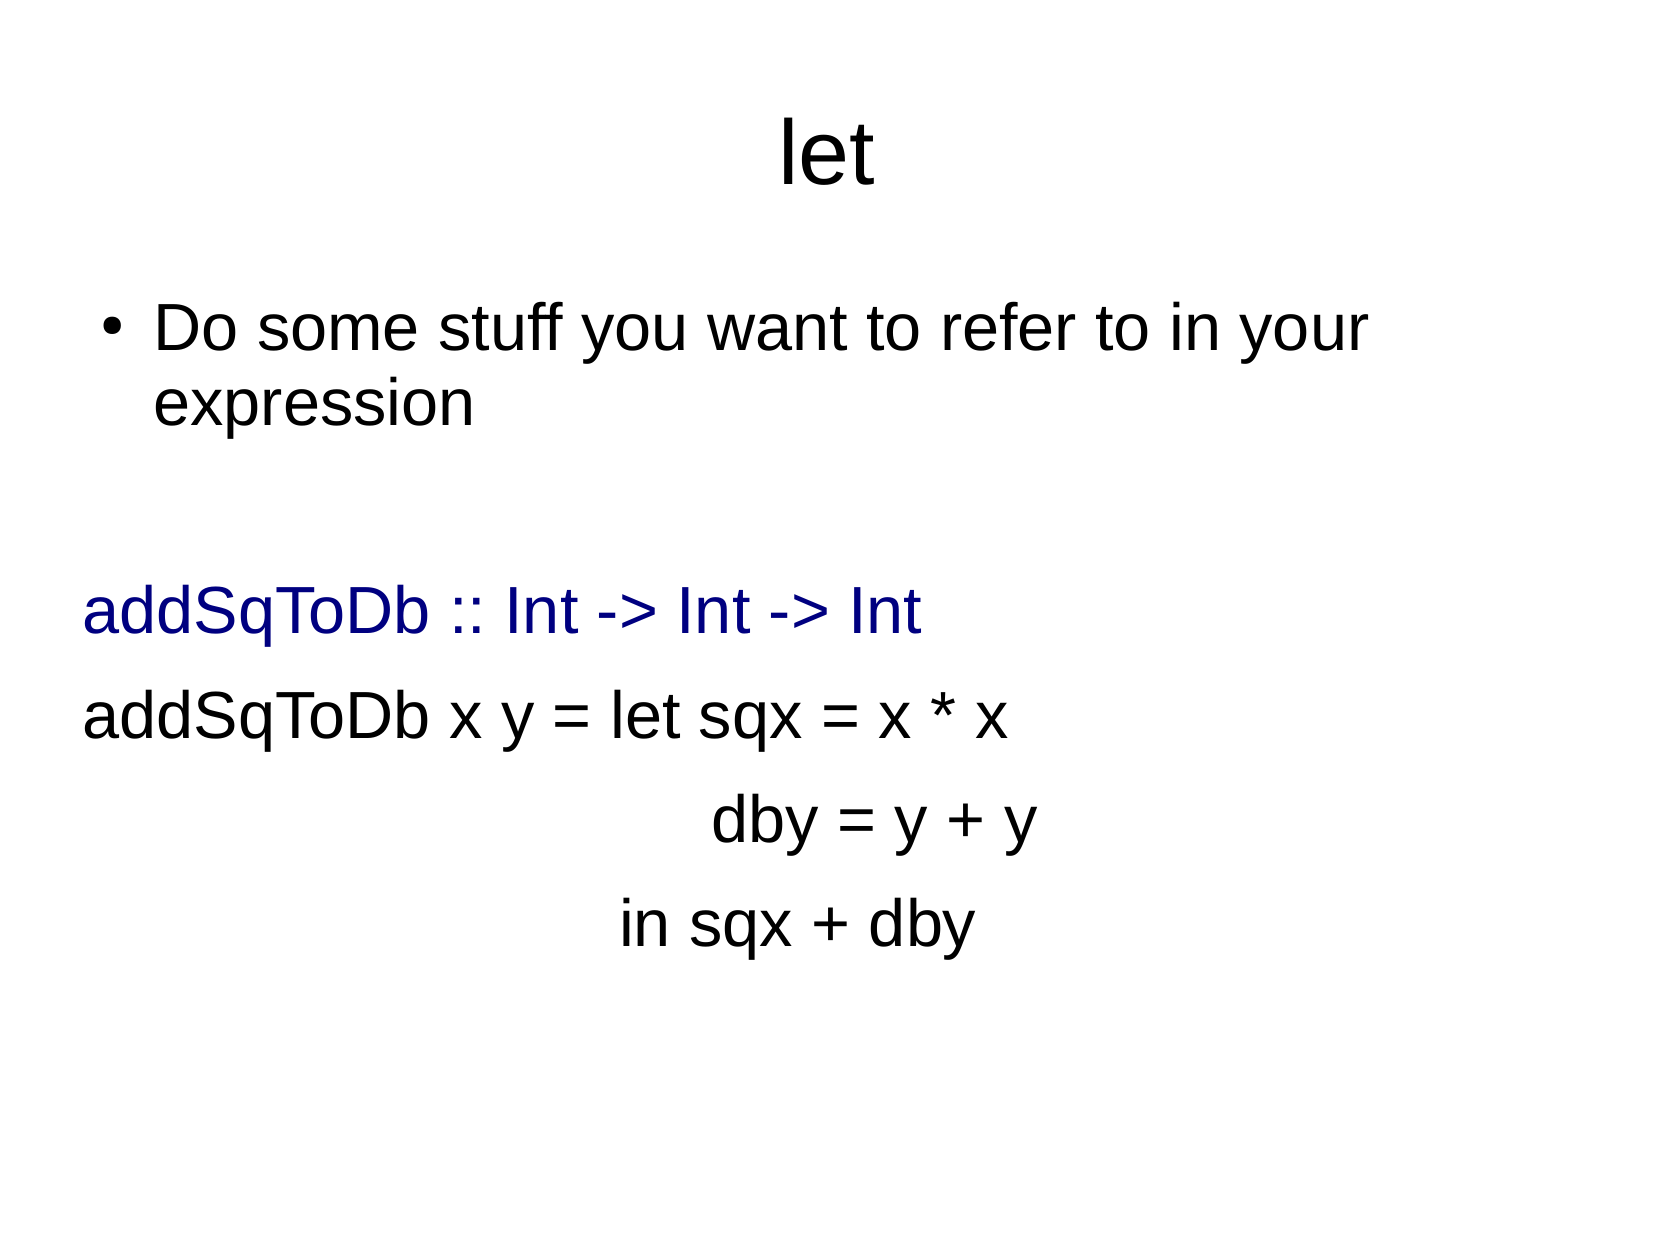

# let
Do some stuff you want to refer to in your expression
addSqToDb :: Int -> Int -> Int
addSqToDb x y = let sqx = x * x
 dby = y + y
 in sqx + dby